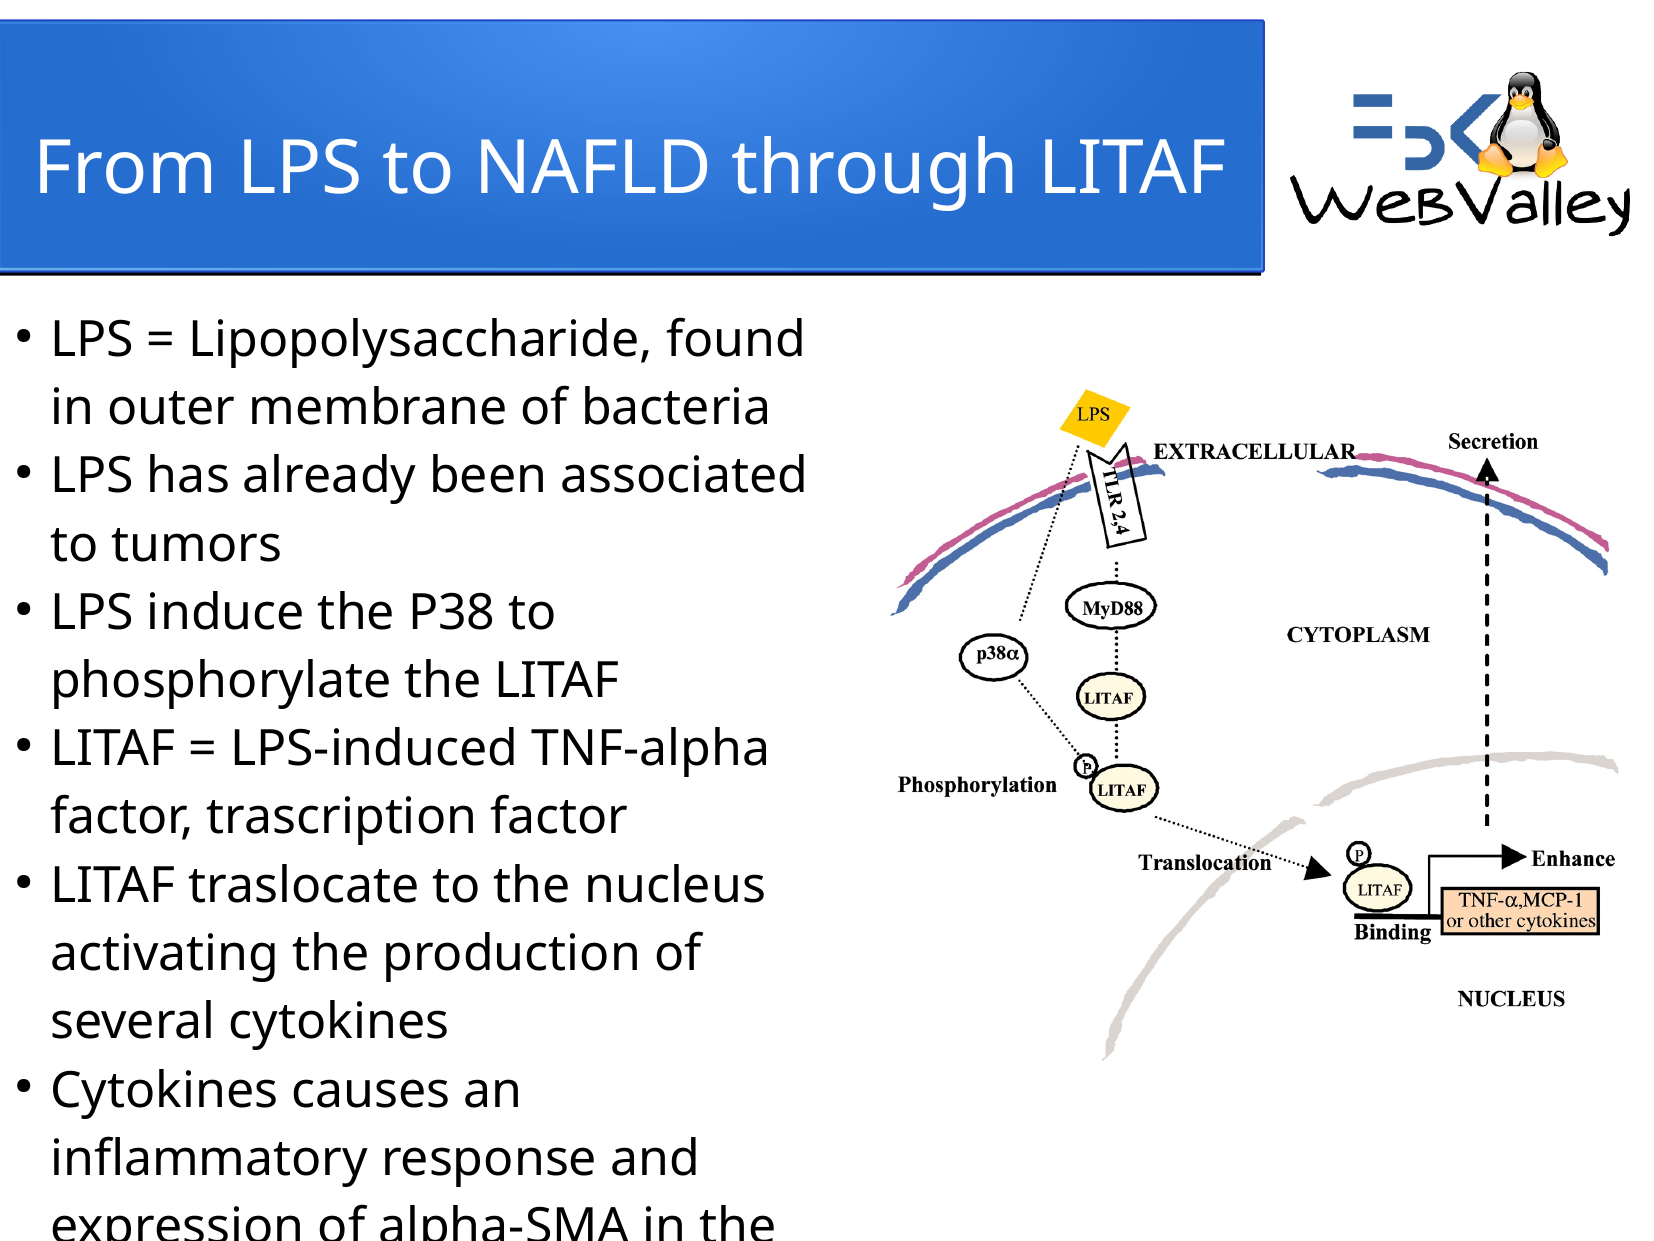

From LPS to NAFLD through LITAF
LPS = Lipopolysaccharide, found in outer membrane of bacteria
LPS has already been associated to tumors
LPS induce the P38 to phosphorylate the LITAF
LITAF = LPS-induced TNF-alpha factor, trascription factor
LITAF traslocate to the nucleus activating the production of several cytokines
Cytokines causes an inflammatory response and expression of alpha-SMA in the liver, deforming the cells and causing NAFLD